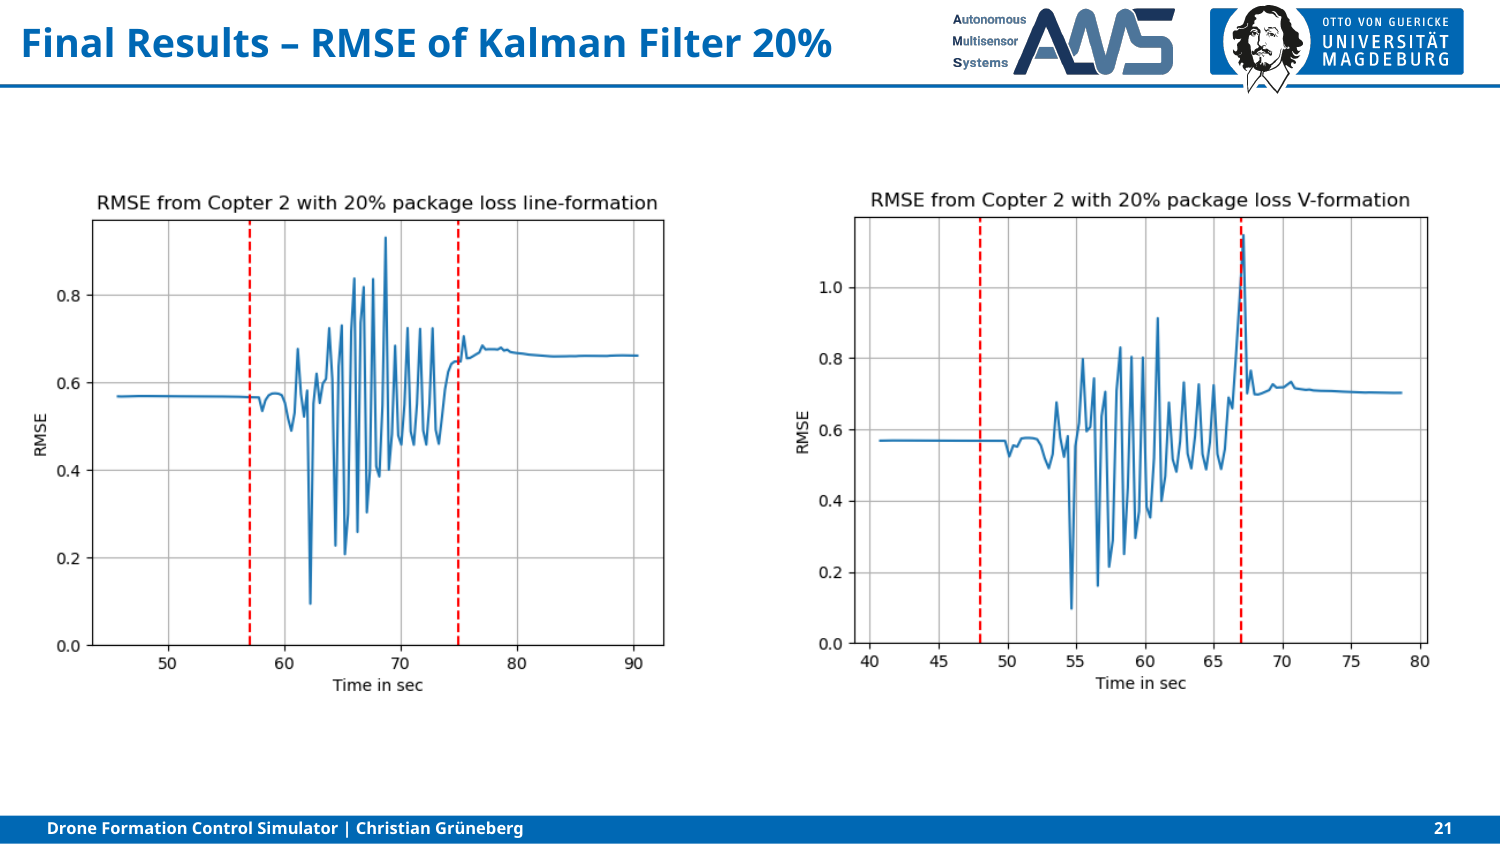

# Final Results – RMSE of Kalman Filter 20%
Drone Formation Control Simulator | Christian Grüneberg
21